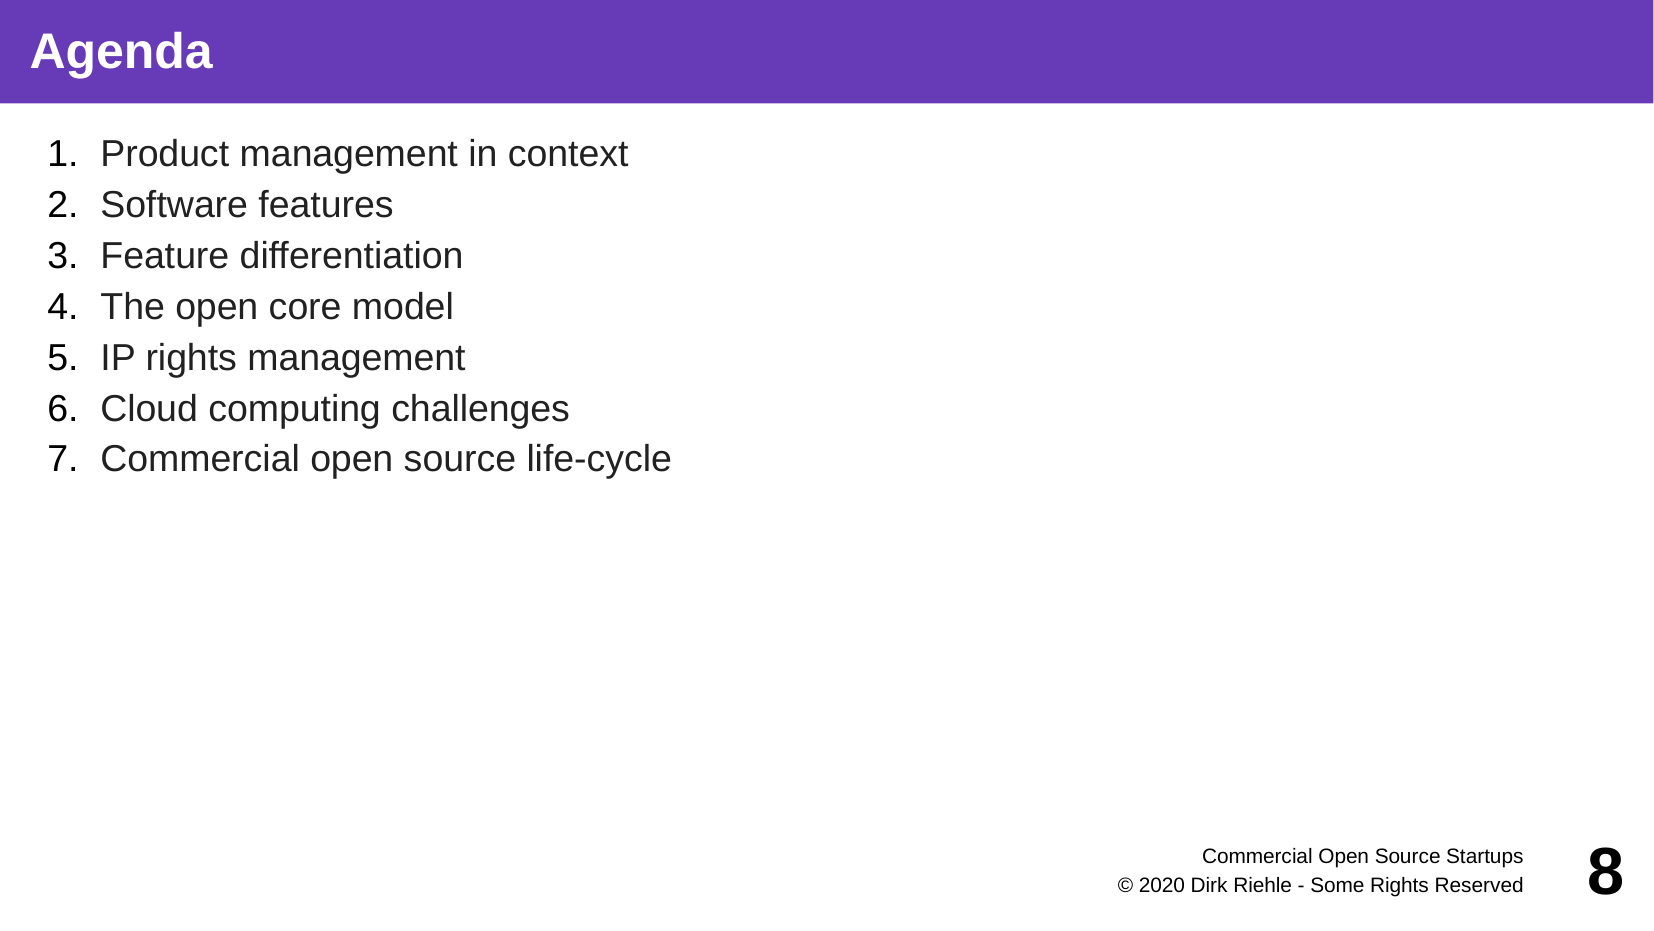

# Agenda
Product management in context
Software features
Feature differentiation
The open core model
IP rights management
Cloud computing challenges
Commercial open source life-cycle
Commercial Open Source Startups
8
© 2020 Dirk Riehle - Some Rights Reserved